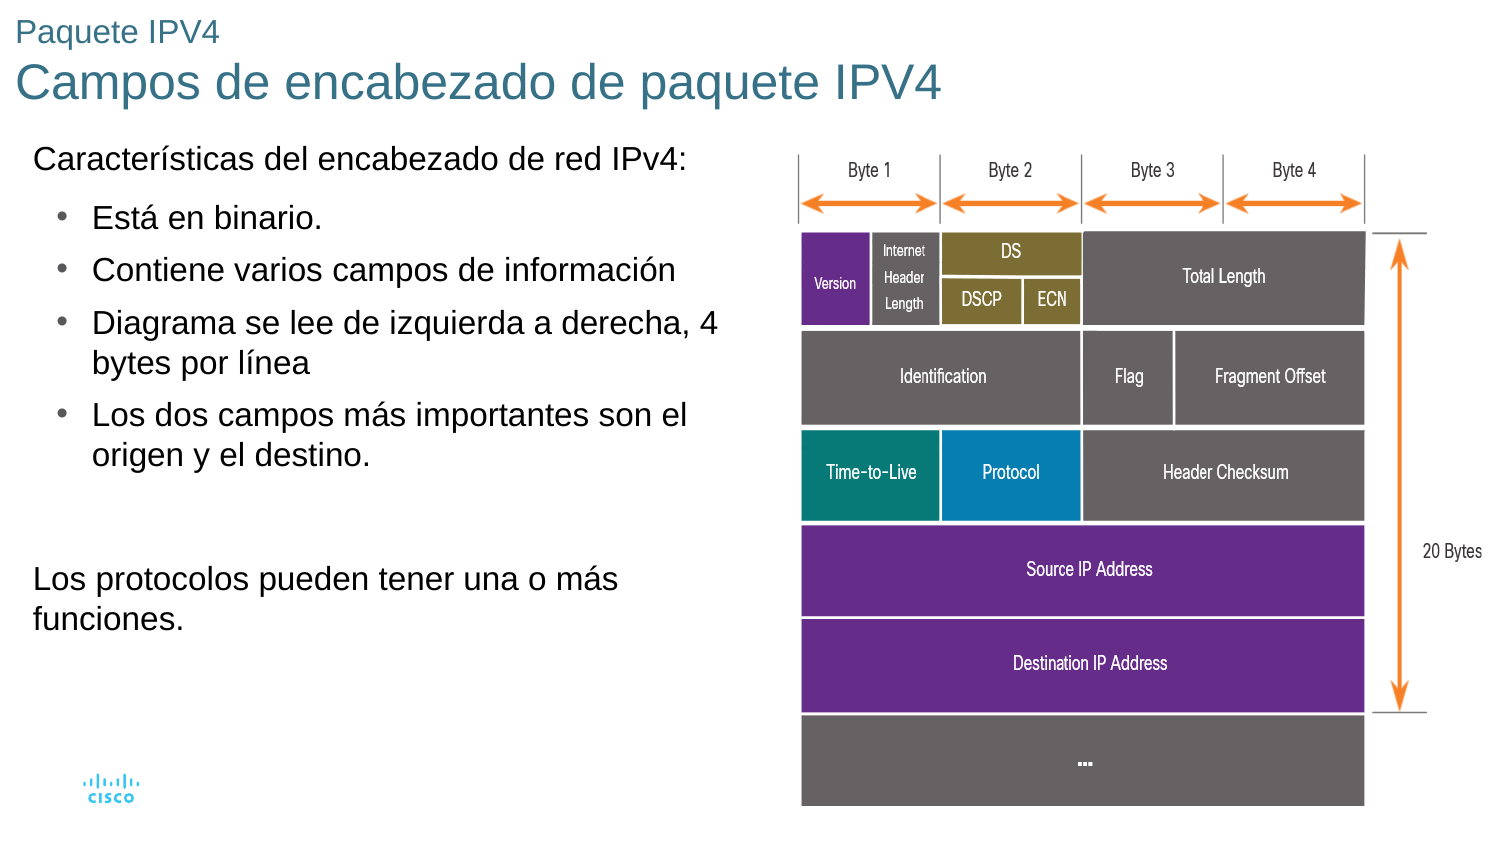

# Paquete IPV4 Campos de encabezado de paquete IPV4
Características del encabezado de red IPv4:
Está en binario.
Contiene varios campos de información
Diagrama se lee de izquierda a derecha, 4 bytes por línea
Los dos campos más importantes son el origen y el destino.
Los protocolos pueden tener una o más funciones.